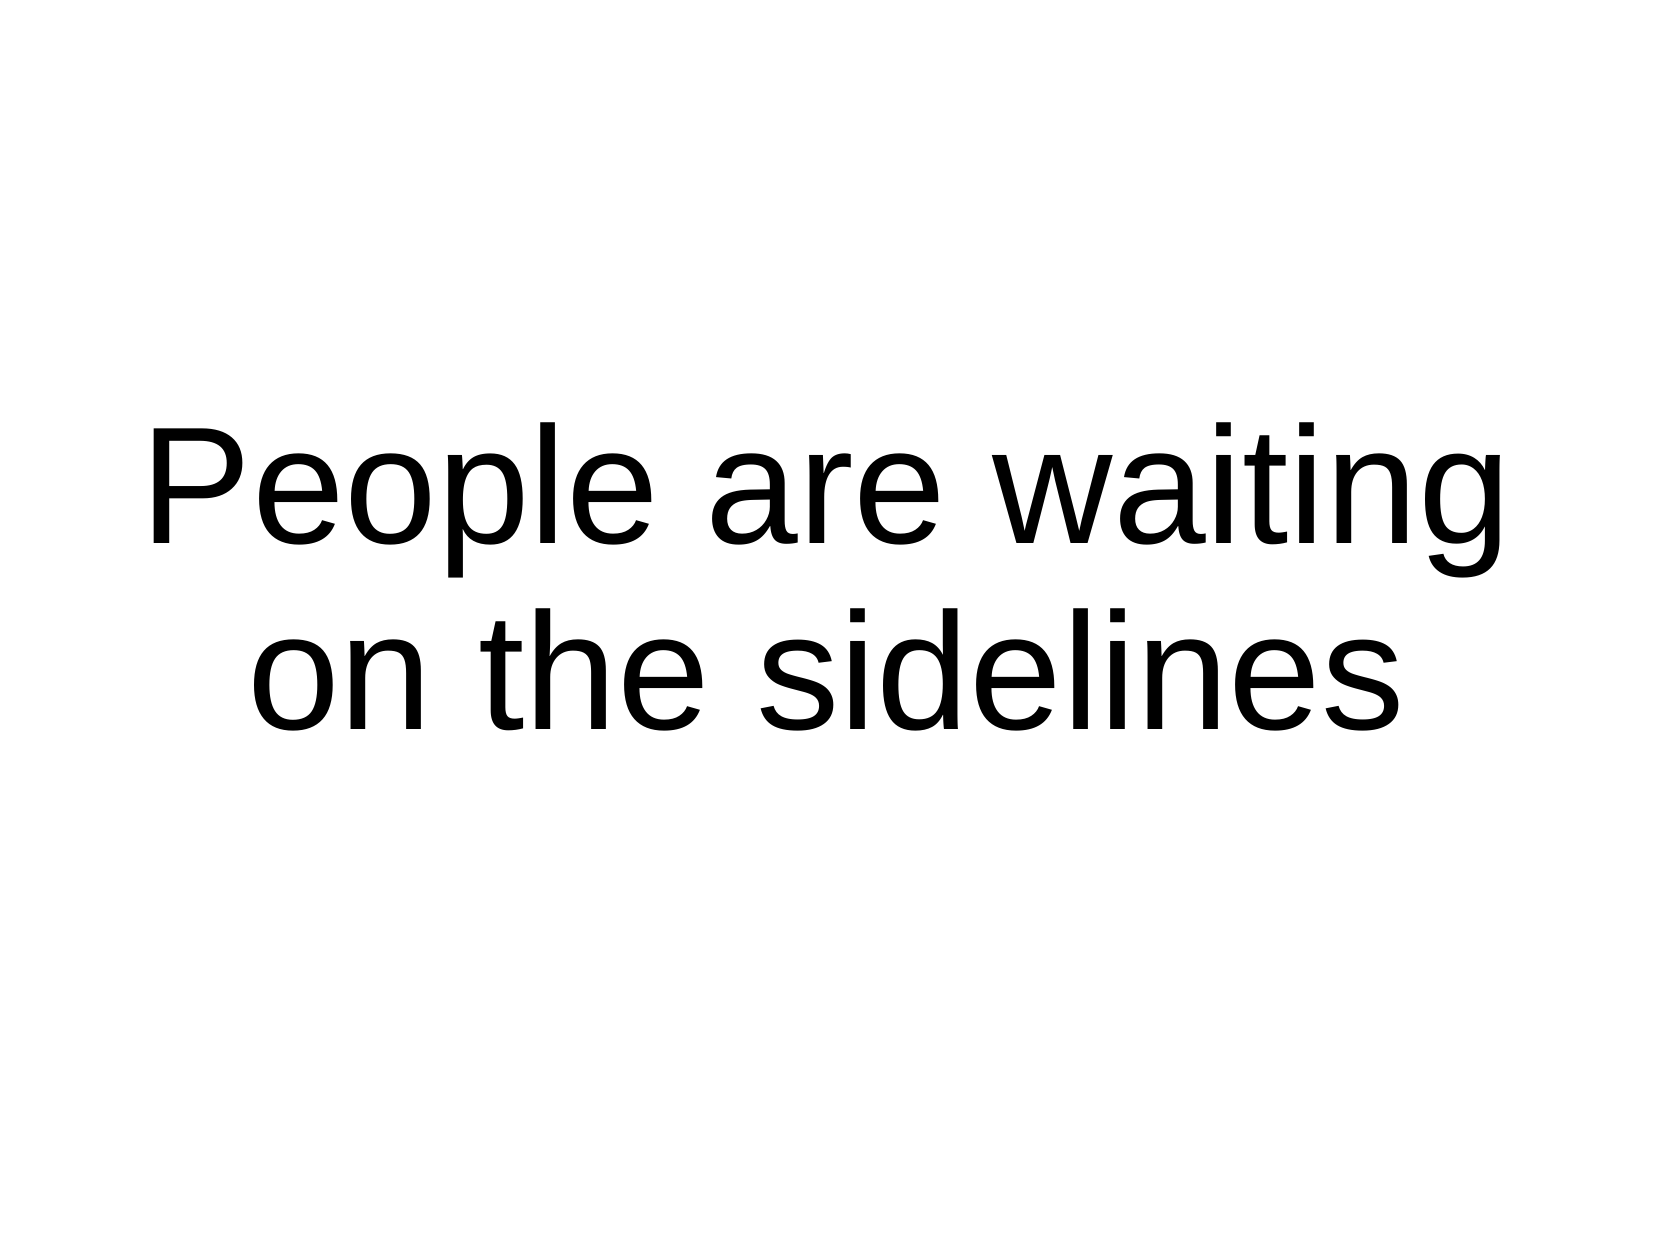

# People are waiting on the sidelines